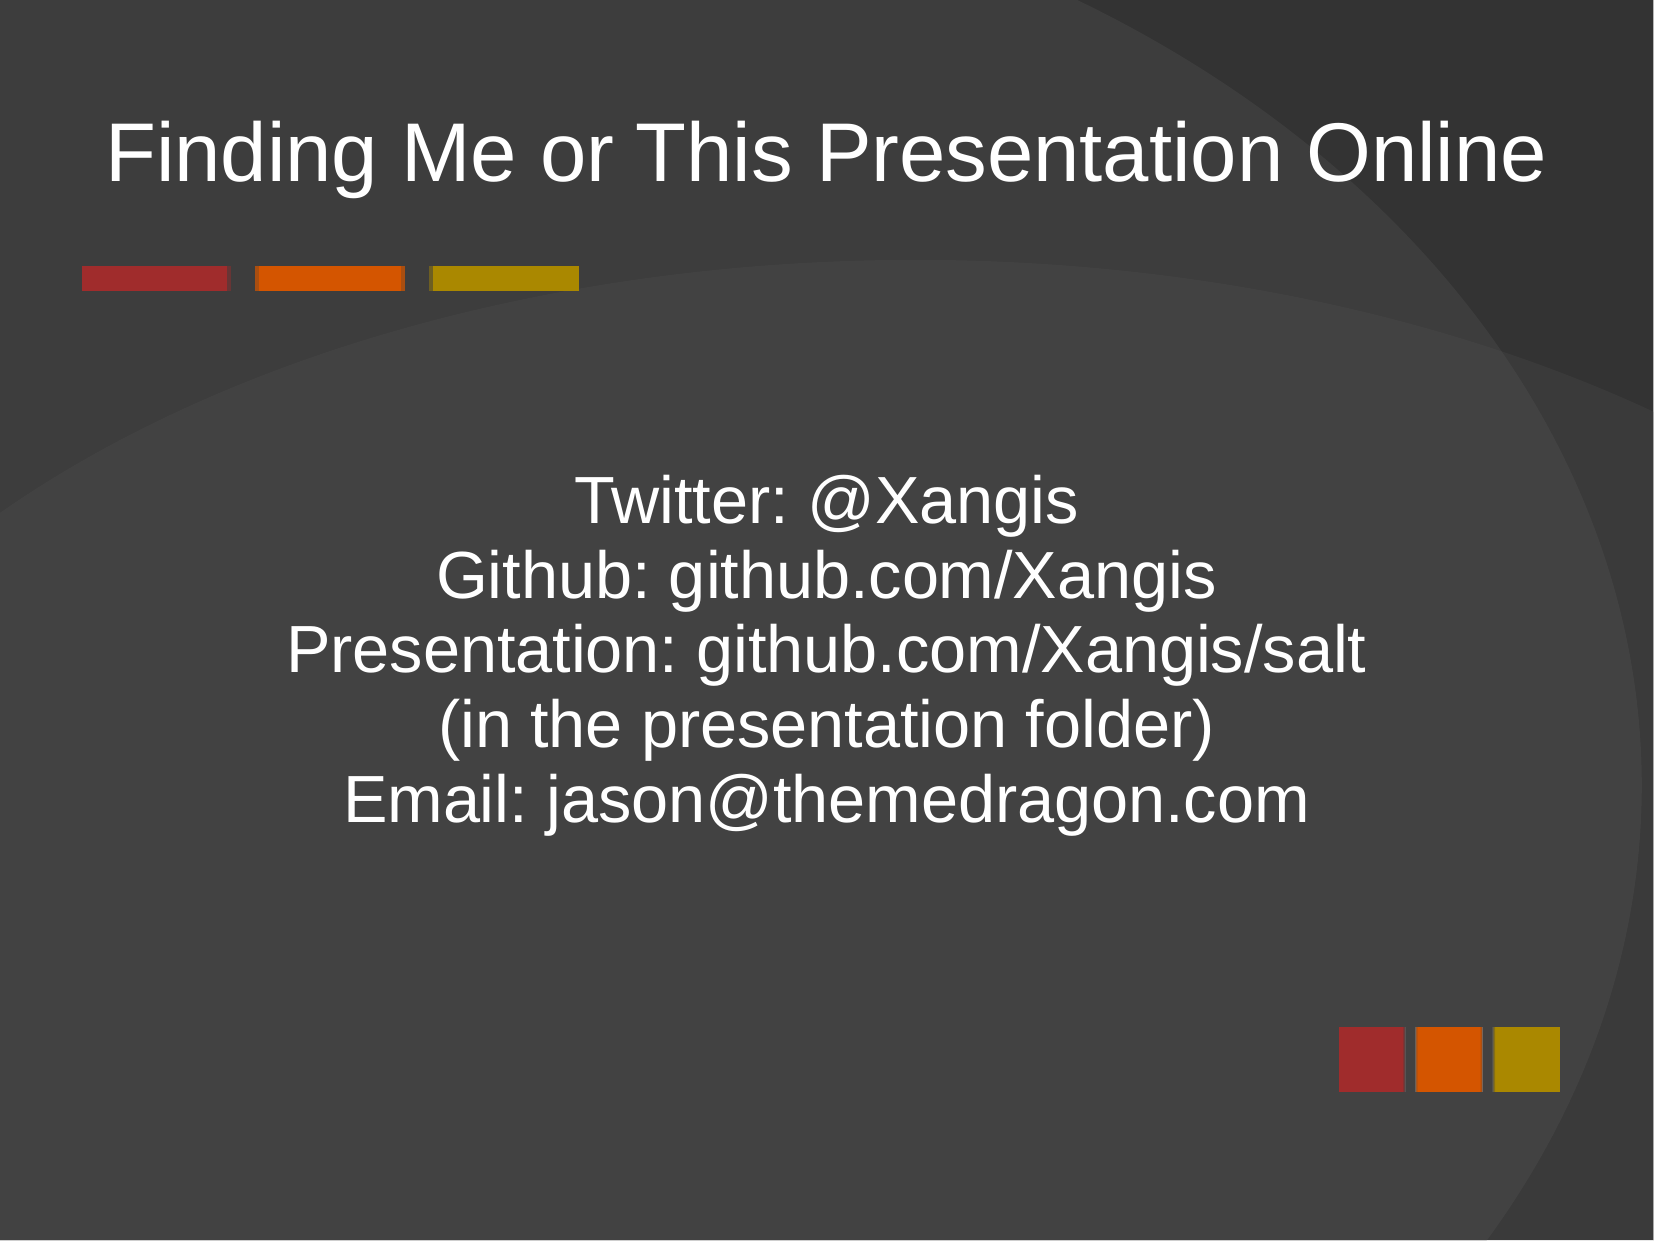

# Finding Me or This Presentation Online
Twitter: @Xangis
Github: github.com/Xangis
Presentation: github.com/Xangis/salt
(in the presentation folder)
Email: jason@themedragon.com